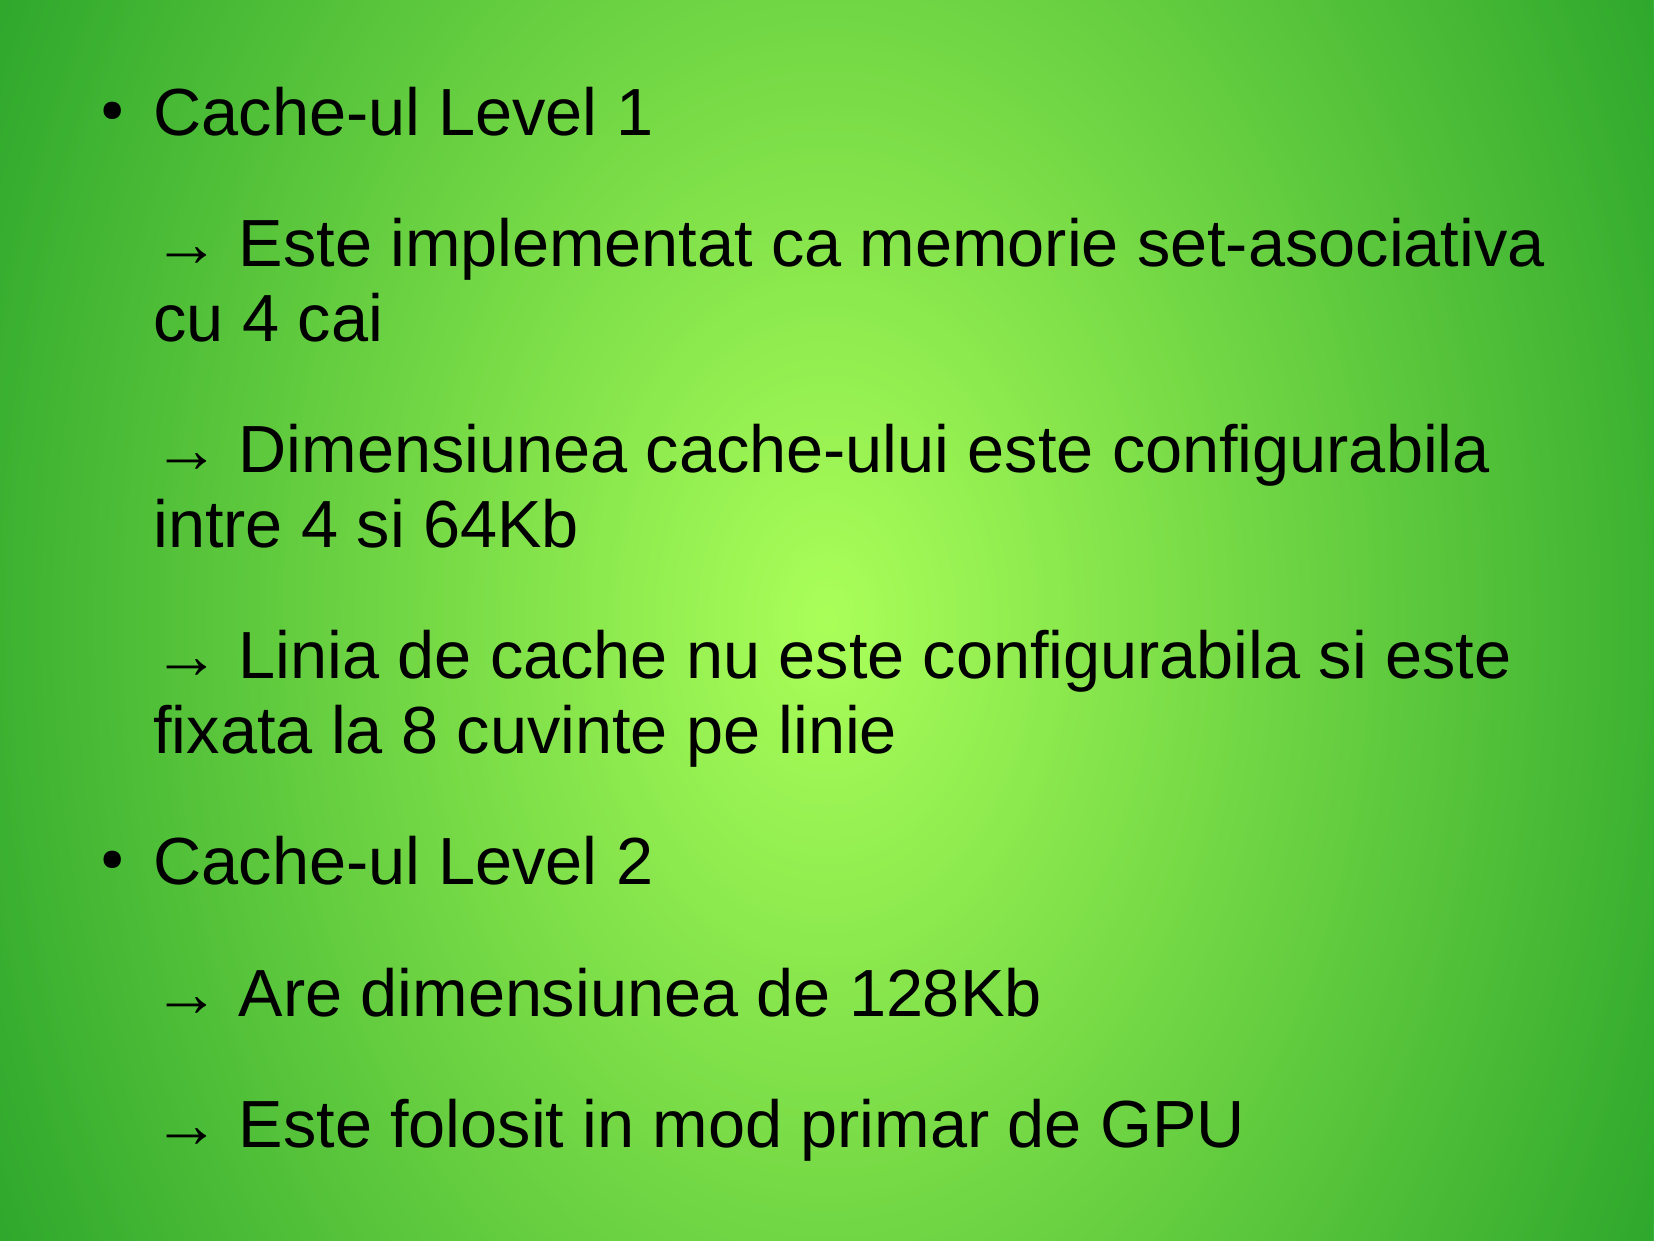

# Cache-ul Level 1
→ Este implementat ca memorie set-asociativa cu 4 cai
→ Dimensiunea cache-ului este configurabila intre 4 si 64Kb
→ Linia de cache nu este configurabila si este fixata la 8 cuvinte pe linie
Cache-ul Level 2
→ Are dimensiunea de 128Kb
→ Este folosit in mod primar de GPU